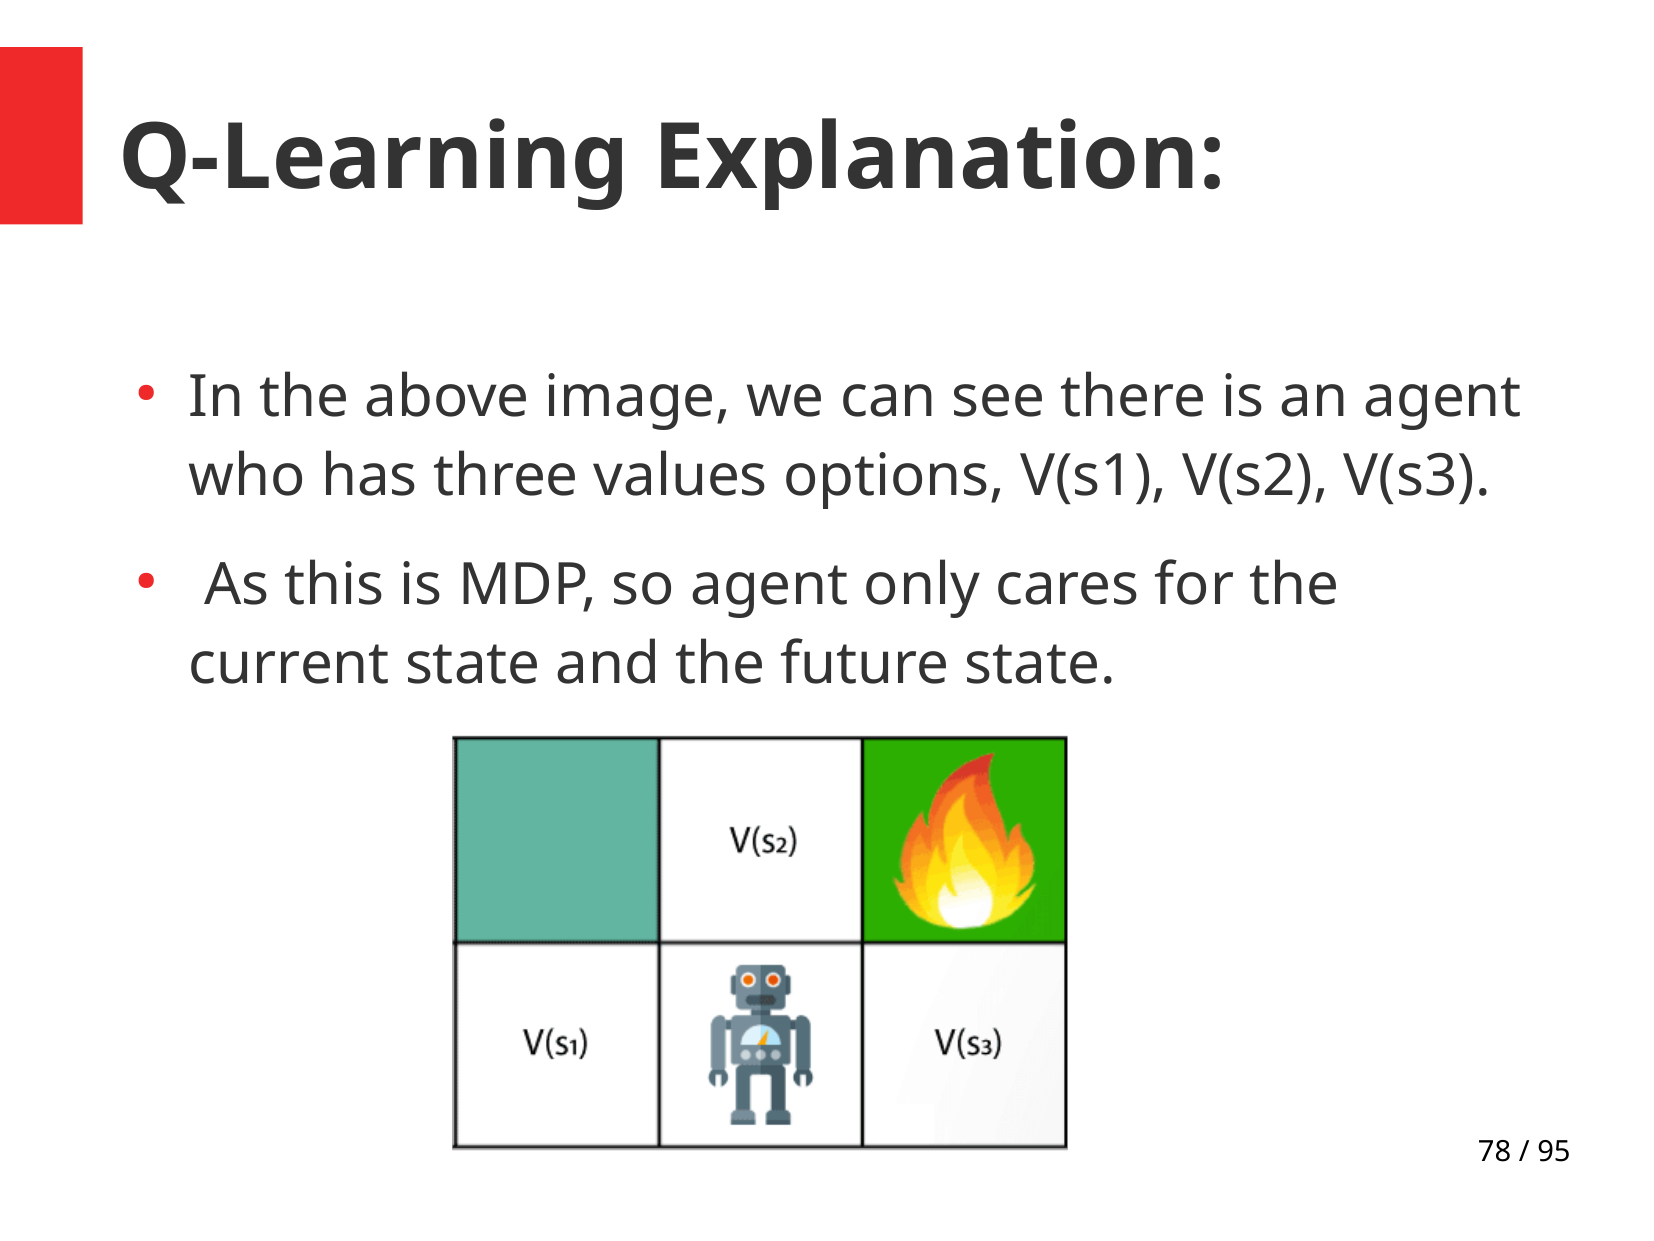

# Q-Learning Explanation:
In the above image, we can see there is an agent who has three values options, V(s1), V(s2), V(s3).
 As this is MDP, so agent only cares for the current state and the future state.
78